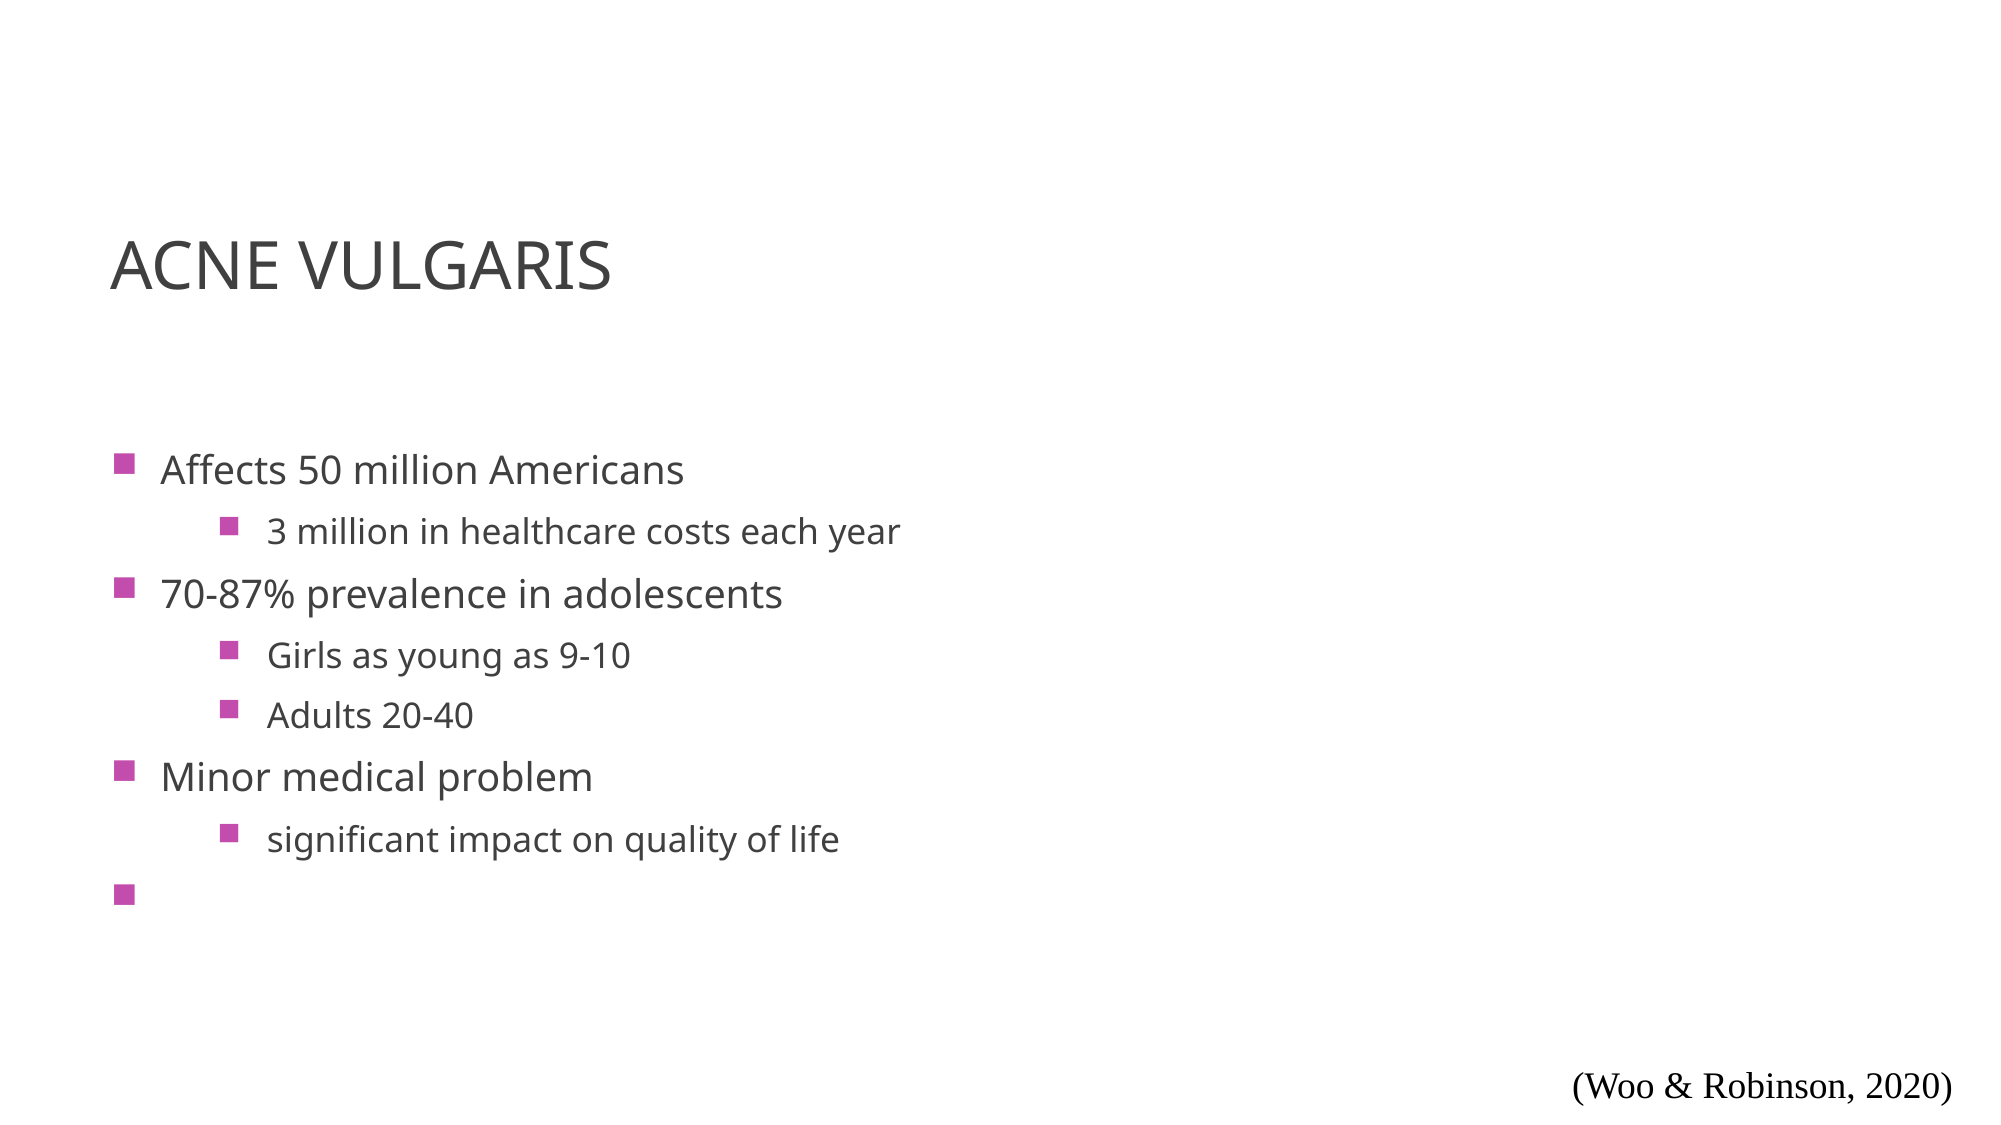

# Acne Vulgaris
Affects 50 million Americans
3 million in healthcare costs each year
70-87% prevalence in adolescents
Girls as young as 9-10
Adults 20-40
Minor medical problem
significant impact on quality of life
(Woo & Robinson, 2020)